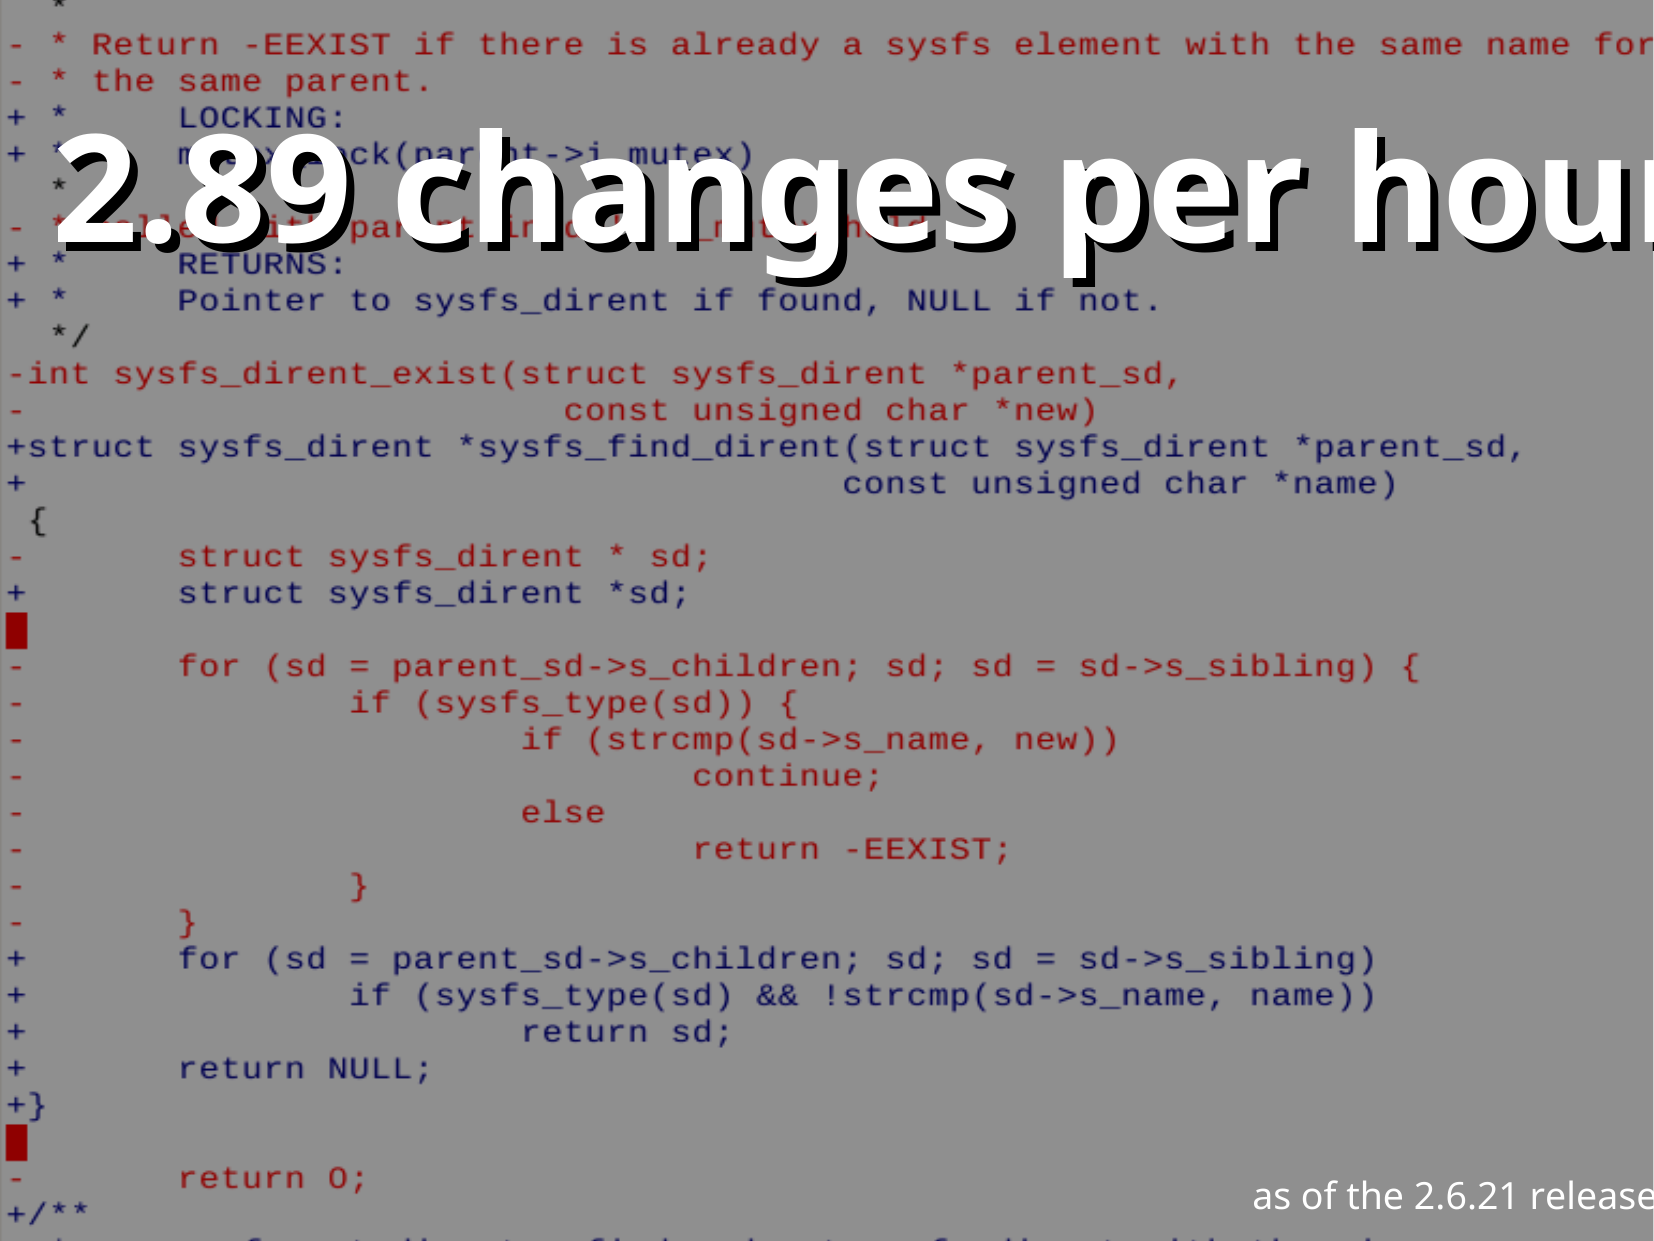

2.89 changes per hour
as of the 2.6.21 release